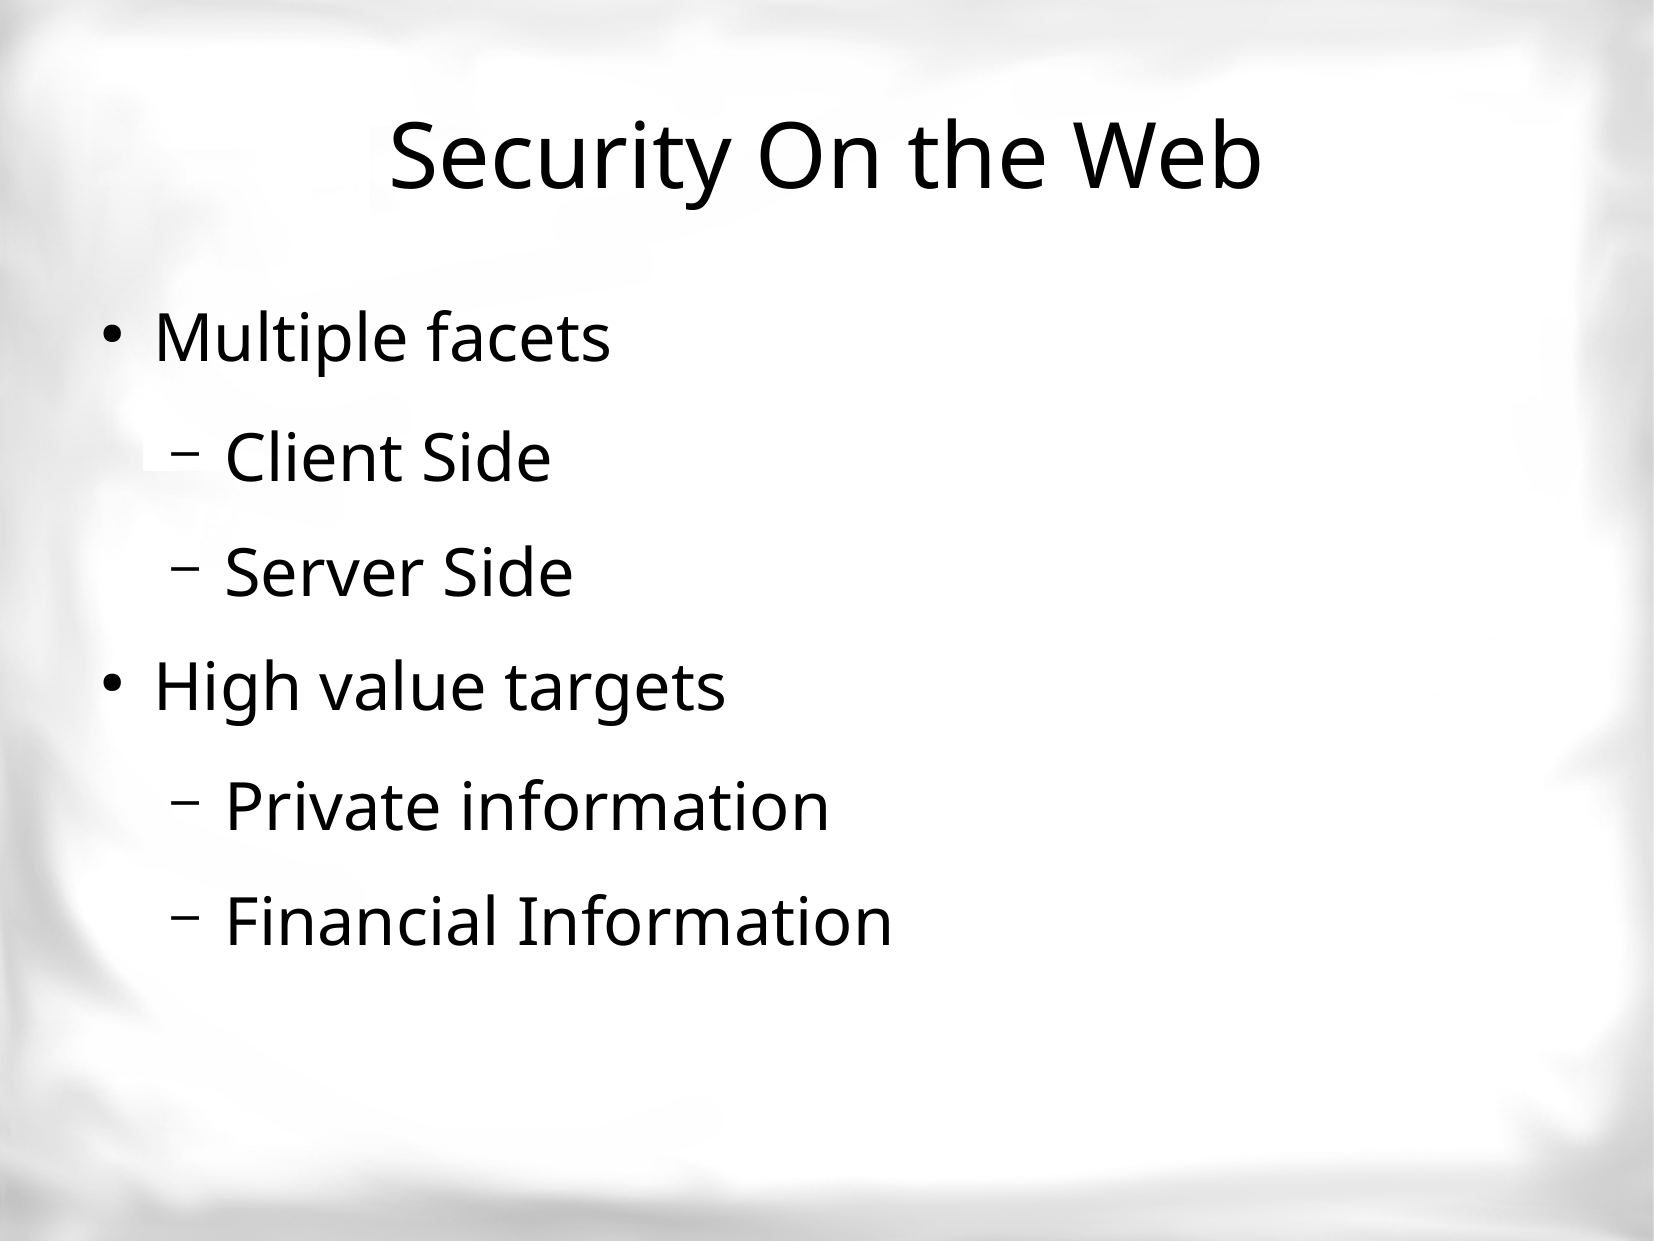

# Security On the Web
Multiple facets
Client Side
Server Side
High value targets
Private information
Financial Information